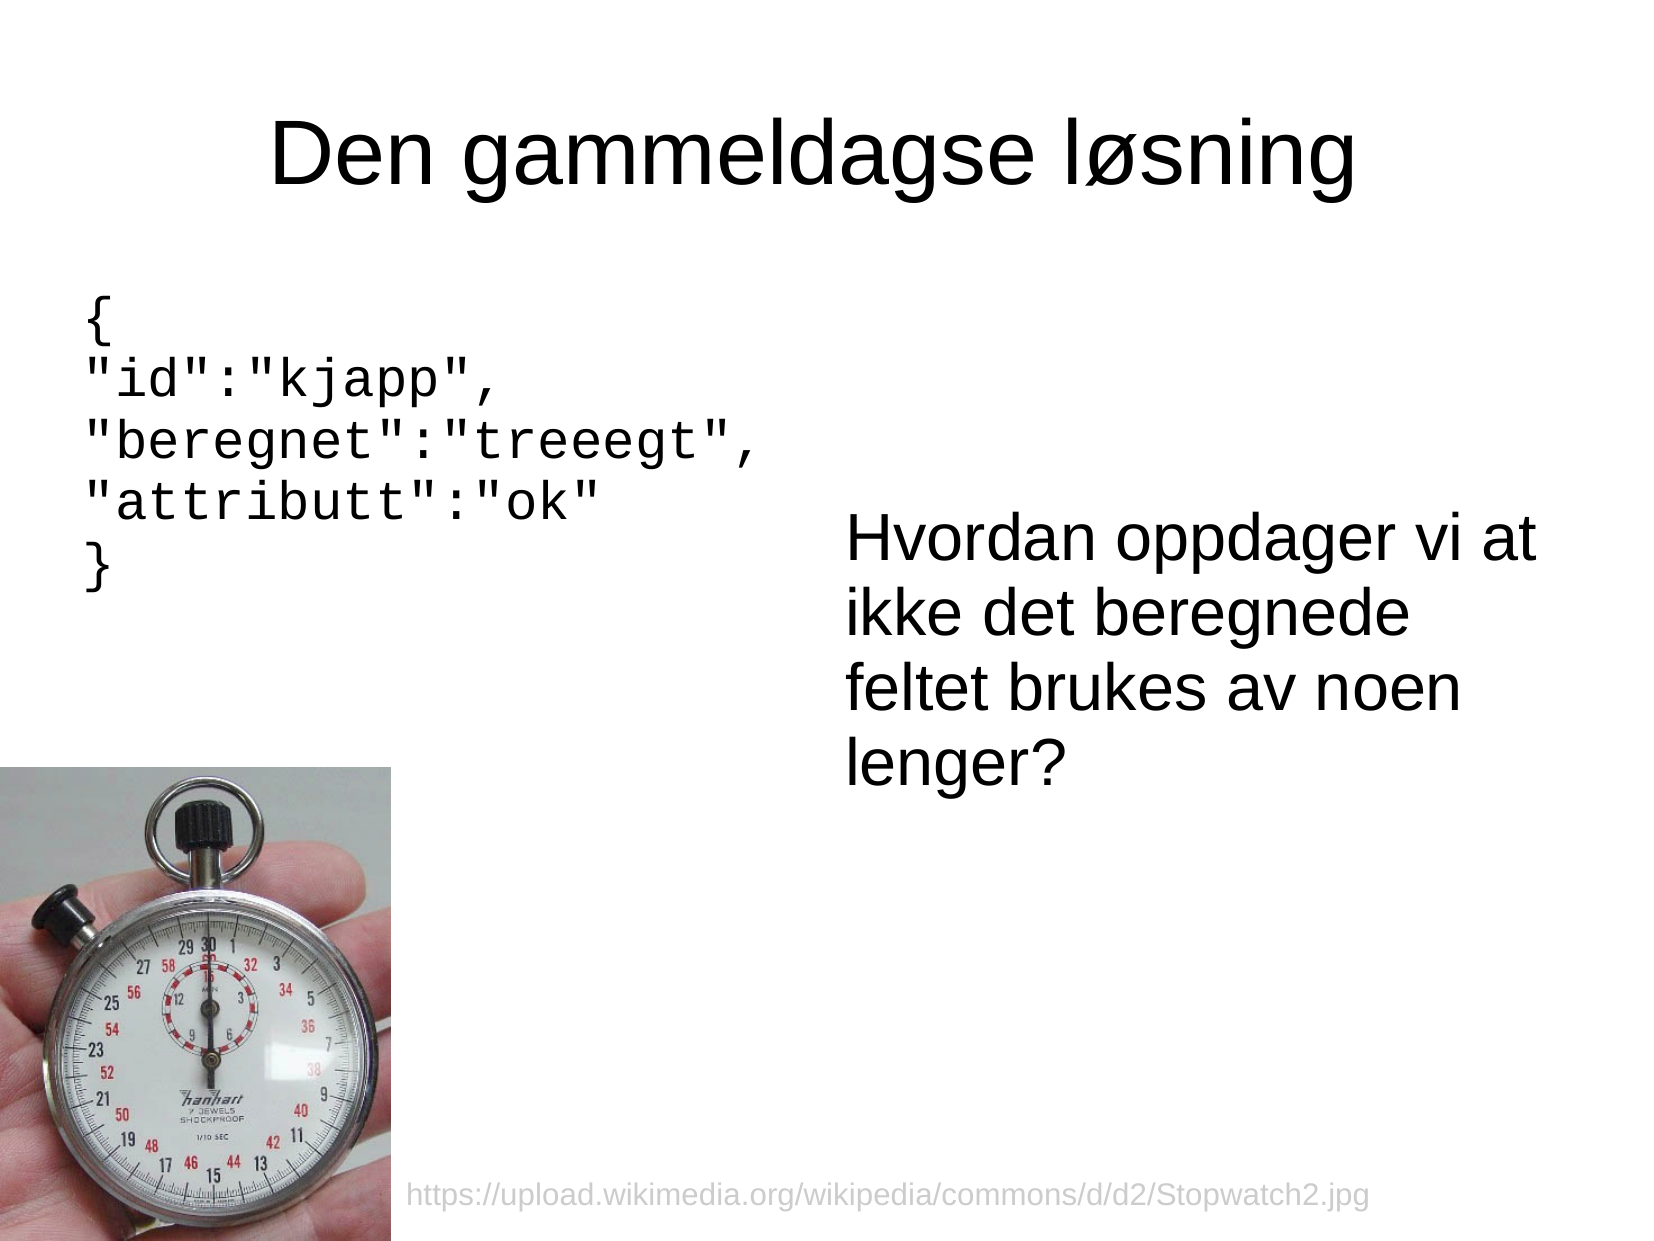

# Den gammeldagse løsning
{
"id":"kjapp",
"beregnet":"treeegt",
"attributt":"ok"
}
Hvordan oppdager vi at ikke det beregnede feltet brukes av noen lenger?
https://upload.wikimedia.org/wikipedia/commons/d/d2/Stopwatch2.jpg